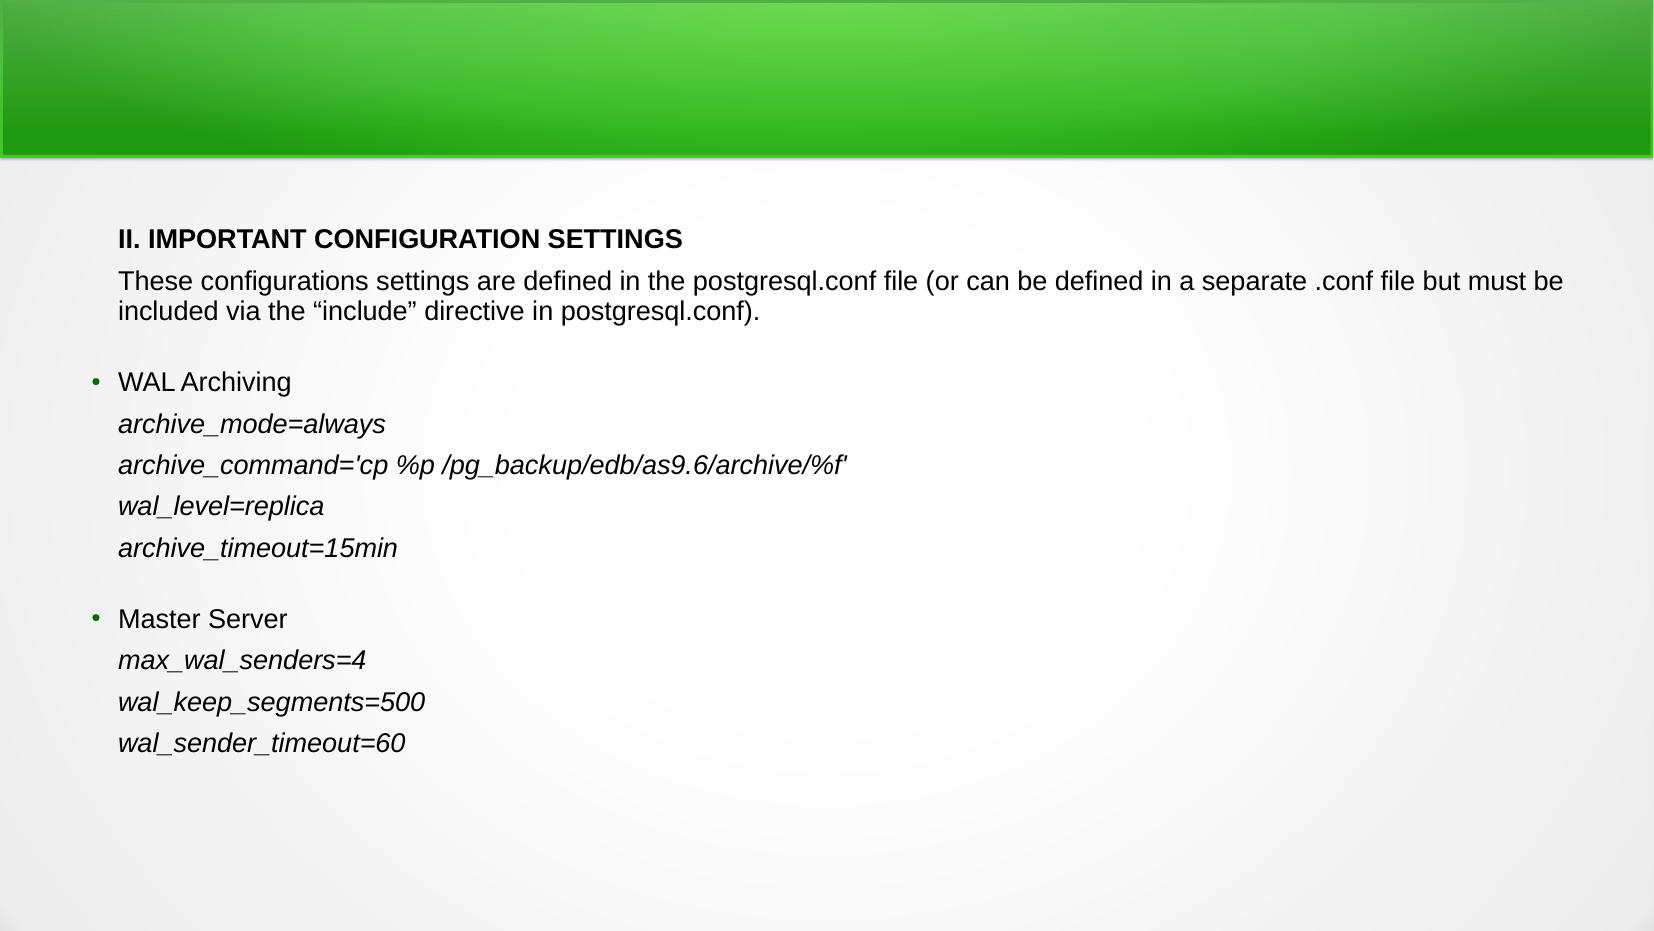

#
II. IMPORTANT CONFIGURATION SETTINGS
These configurations settings are defined in the postgresql.conf file (or can be defined in a separate .conf file but must be included via the “include” directive in postgresql.conf).
WAL Archiving
archive_mode=always
archive_command='cp %p /pg_backup/edb/as9.6/archive/%f'
wal_level=replica
archive_timeout=15min
Master Server
max_wal_senders=4
wal_keep_segments=500
wal_sender_timeout=60